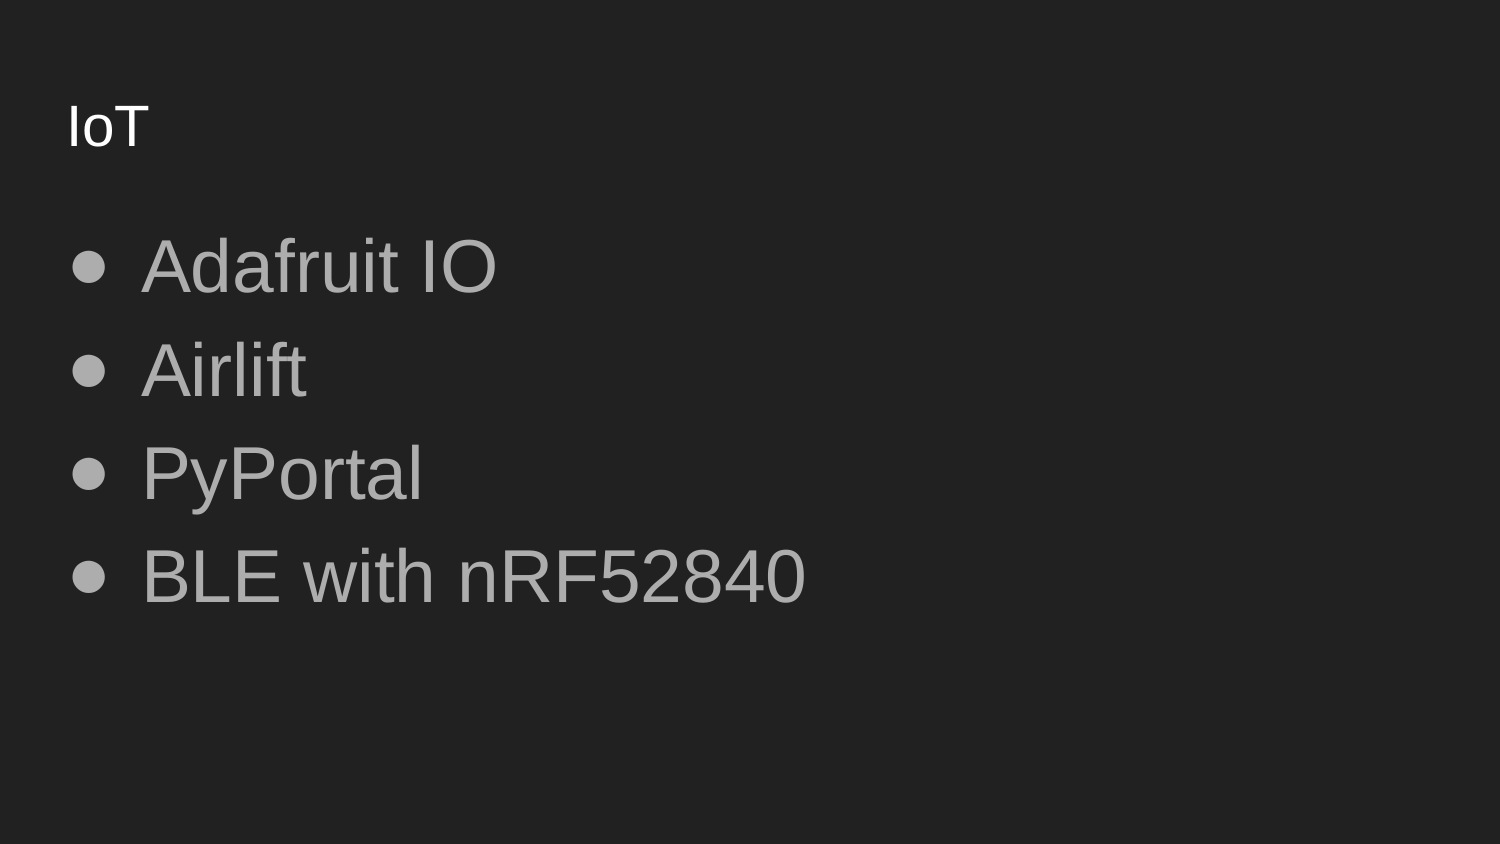

# IoT
Adafruit IO
Airlift
PyPortal
BLE with nRF52840